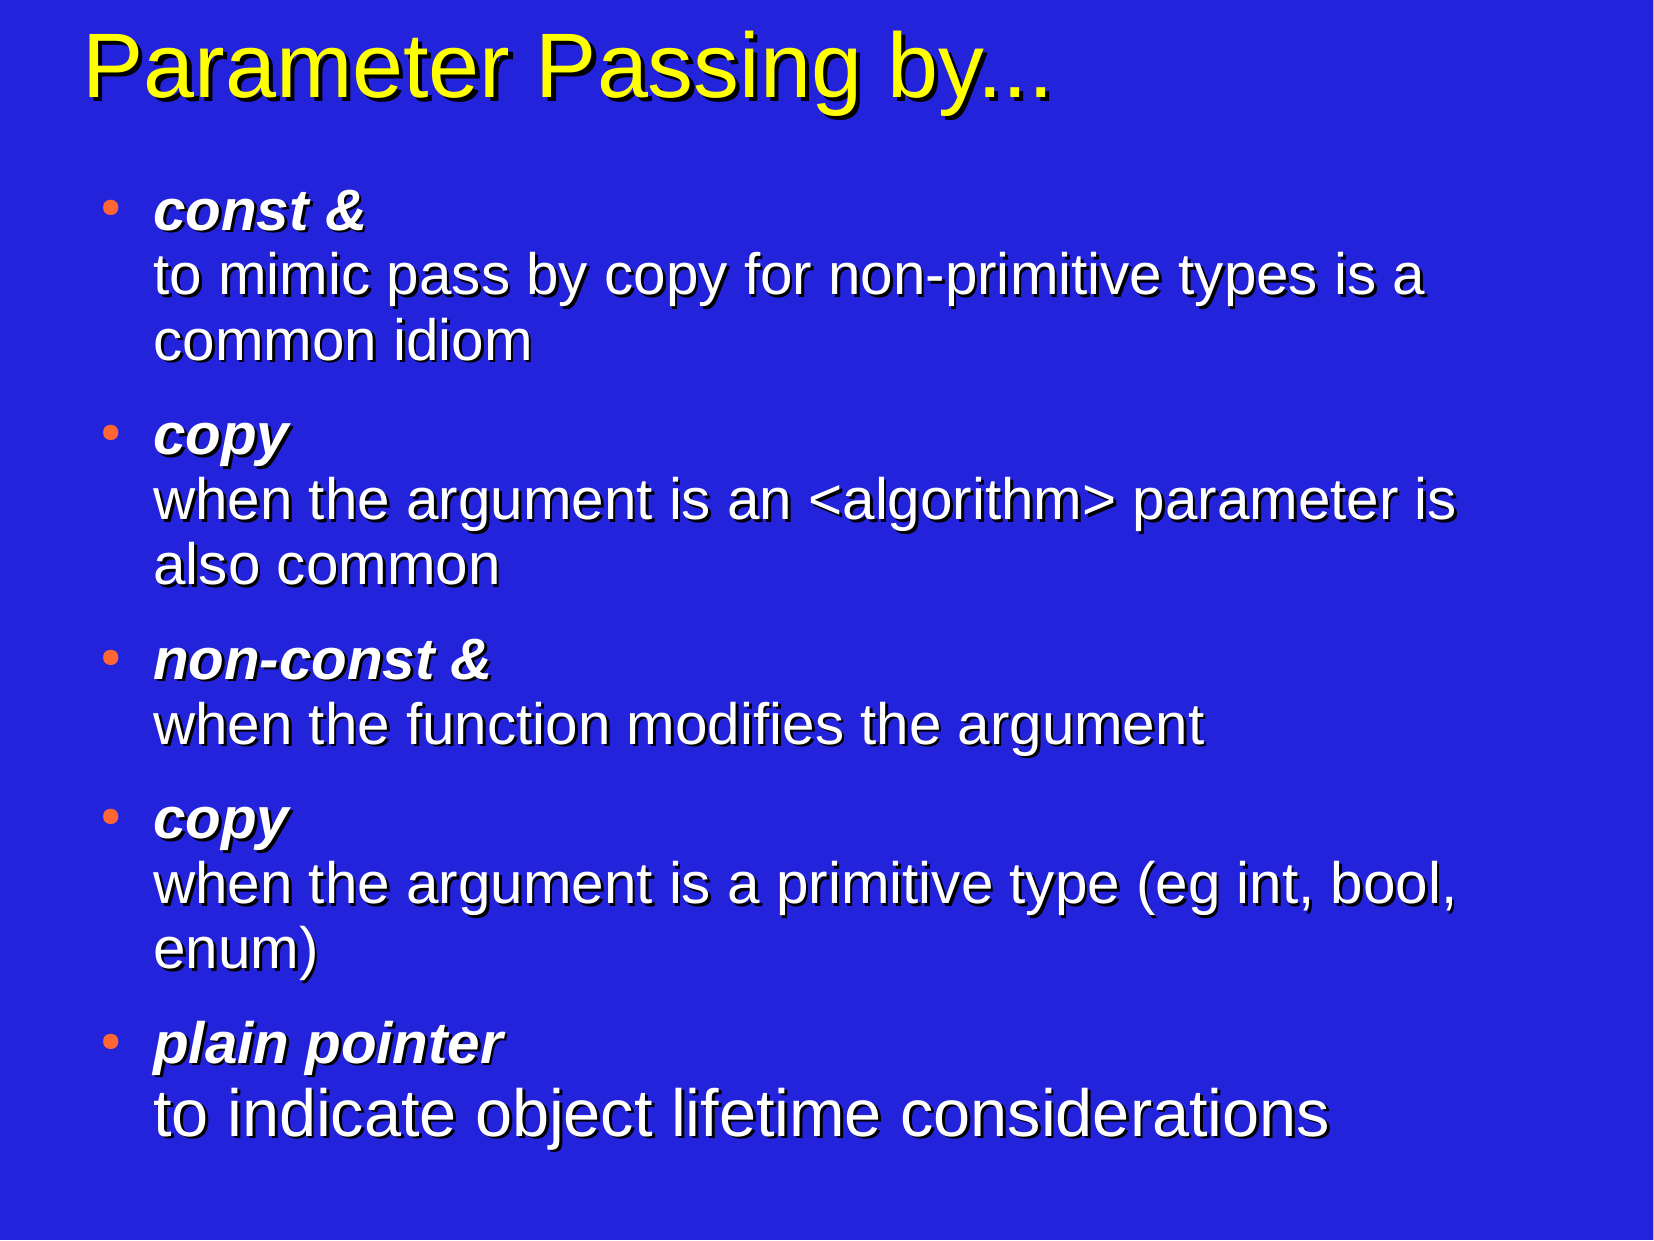

# Parameter Passing by...
const &
to mimic pass by copy for non-primitive types is a common idiom
copy
when the argument is an <algorithm> parameter is also common
non-const &
when the function modifies the argument
copy
when the argument is a primitive type (eg int, bool, enum)
plain pointer
to indicate object lifetime considerations